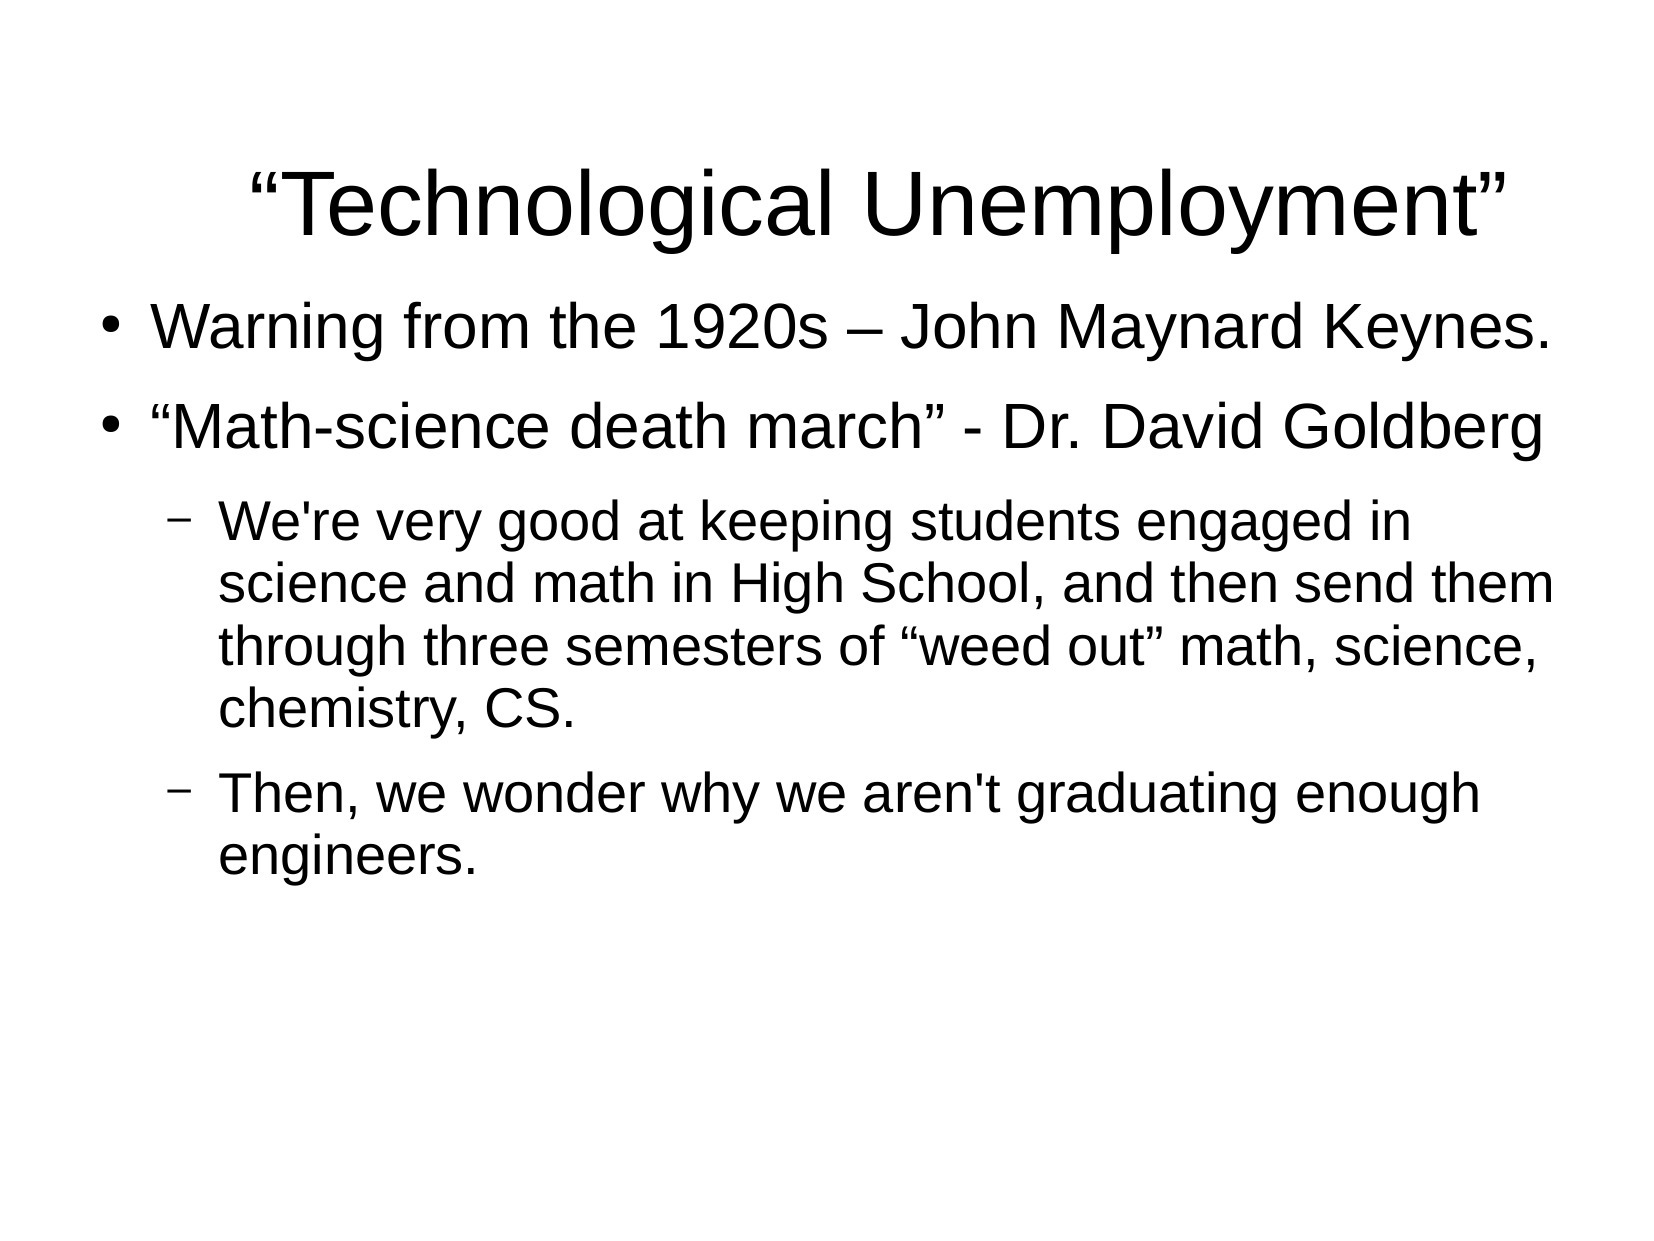

# “Technological Unemployment”
Warning from the 1920s – John Maynard Keynes.
“Math-science death march” - Dr. David Goldberg
We're very good at keeping students engaged in science and math in High School, and then send them through three semesters of “weed out” math, science, chemistry, CS.
Then, we wonder why we aren't graduating enough engineers.